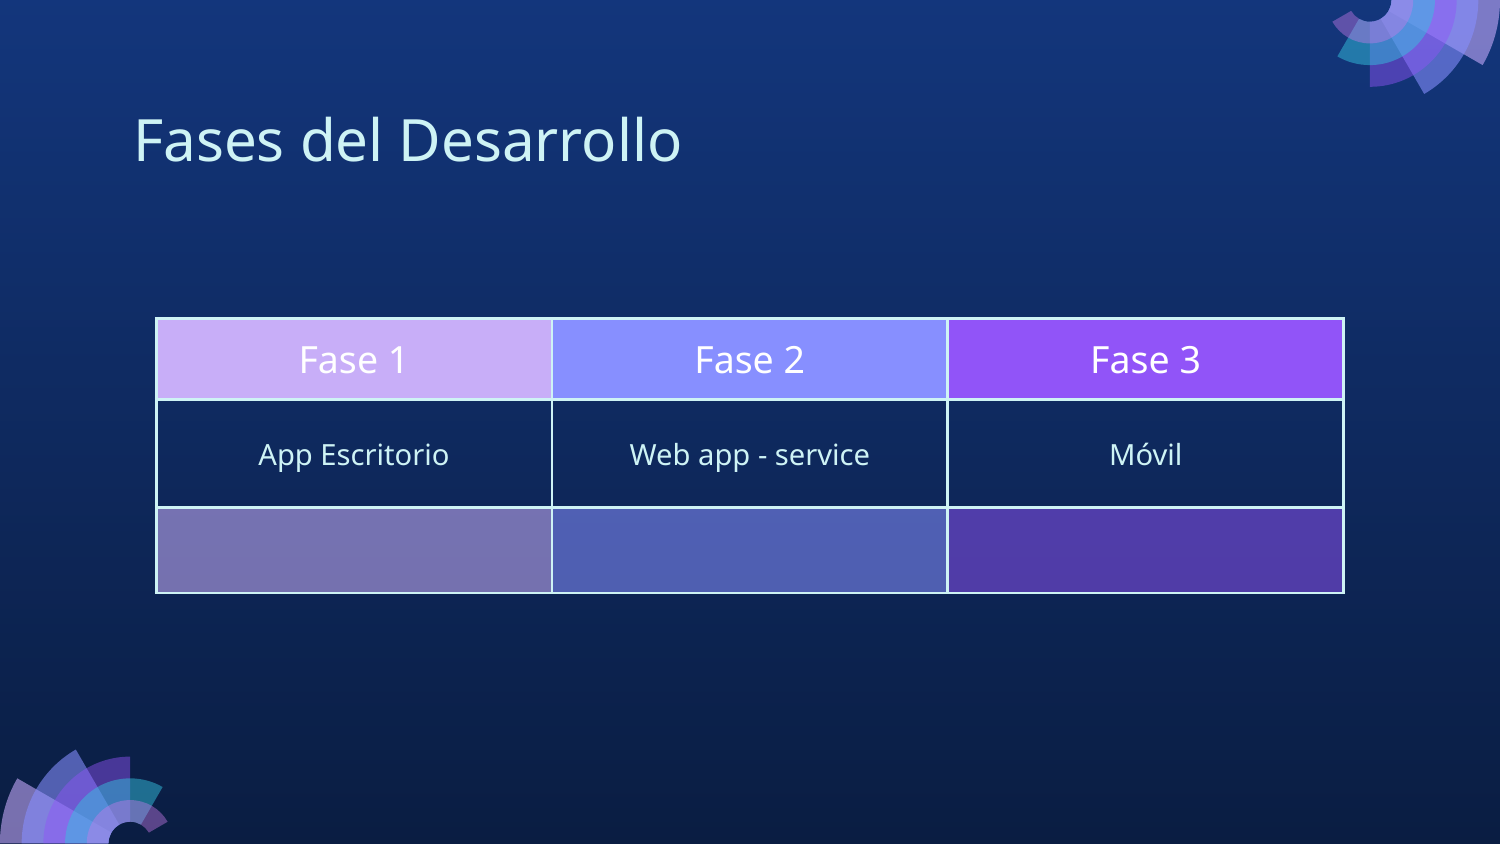

# Fases del Desarrollo
| Fase 1 | Fase 2 | Fase 3 |
| --- | --- | --- |
| App Escritorio | Web app - service | Móvil |
| | | |